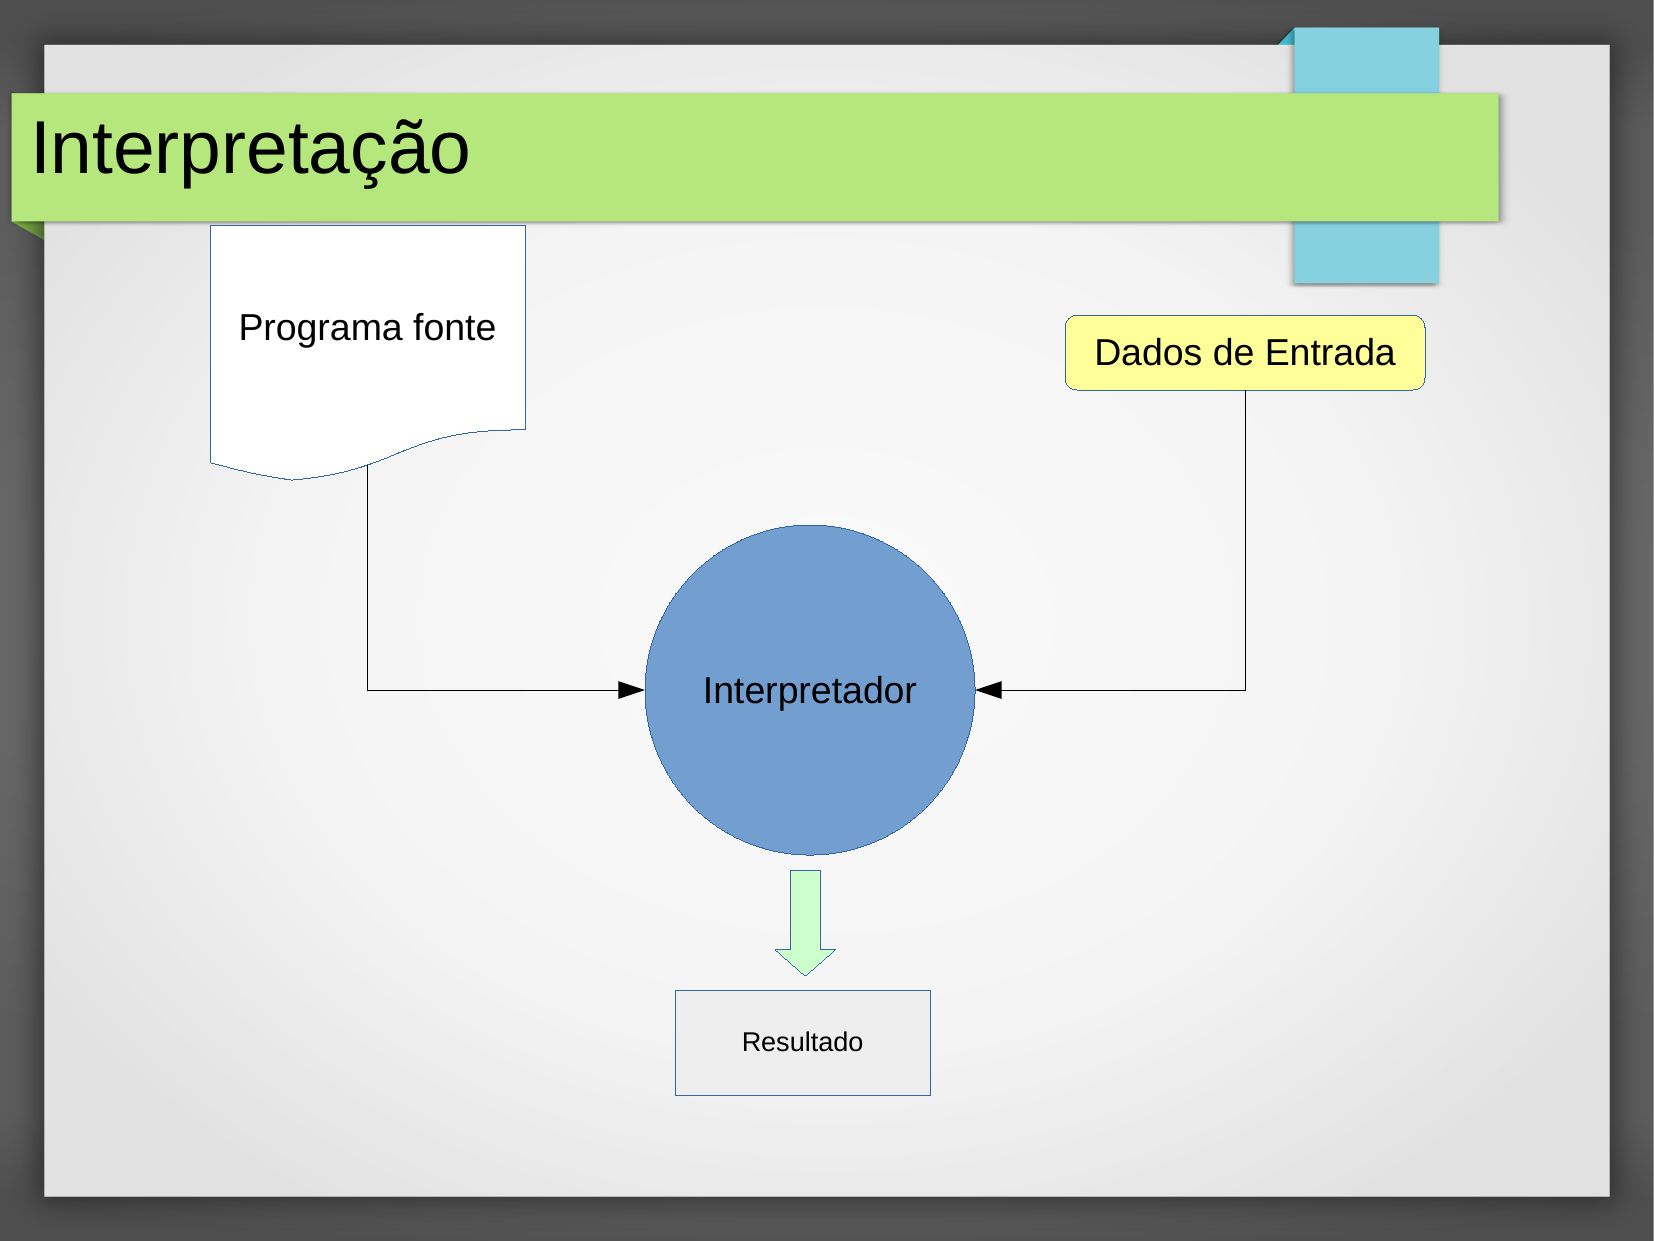

# Interpretação
Programa fonte
Dados de Entrada
Interpretador
Resultado